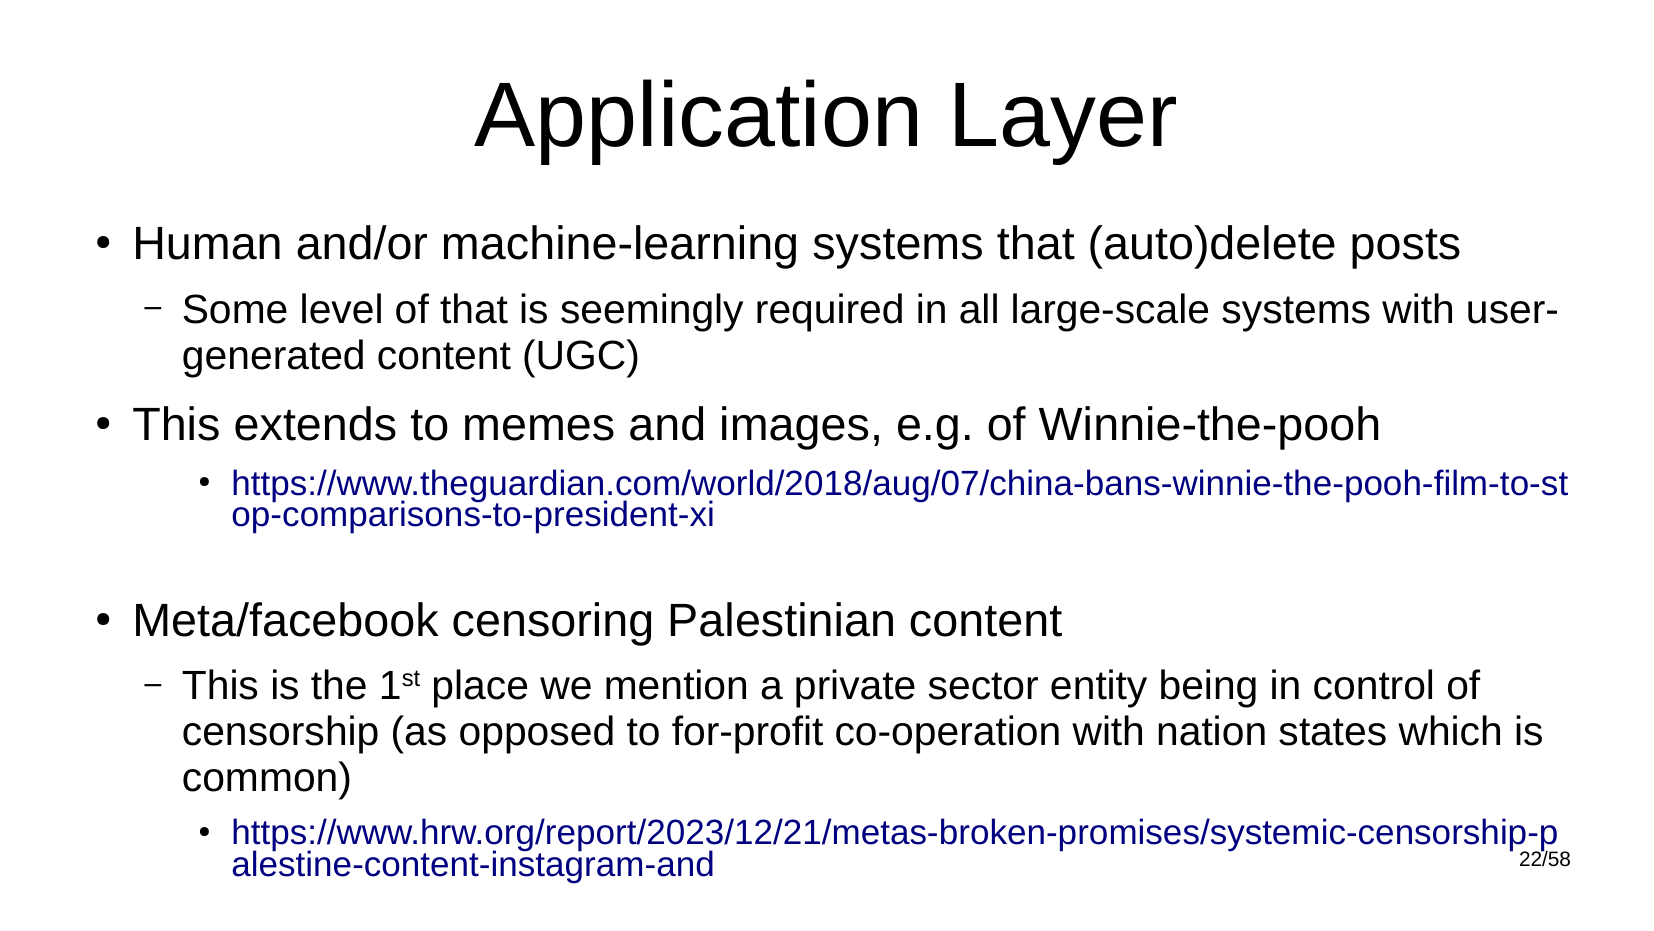

# Application Layer
Human and/or machine-learning systems that (auto)delete posts
Some level of that is seemingly required in all large-scale systems with user-generated content (UGC)
This extends to memes and images, e.g. of Winnie-the-pooh
https://www.theguardian.com/world/2018/aug/07/china-bans-winnie-the-pooh-film-to-stop-comparisons-to-president-xi
Meta/facebook censoring Palestinian content
This is the 1st place we mention a private sector entity being in control of censorship (as opposed to for-profit co-operation with nation states which is common)
https://www.hrw.org/report/2023/12/21/metas-broken-promises/systemic-censorship-palestine-content-instagram-and
22